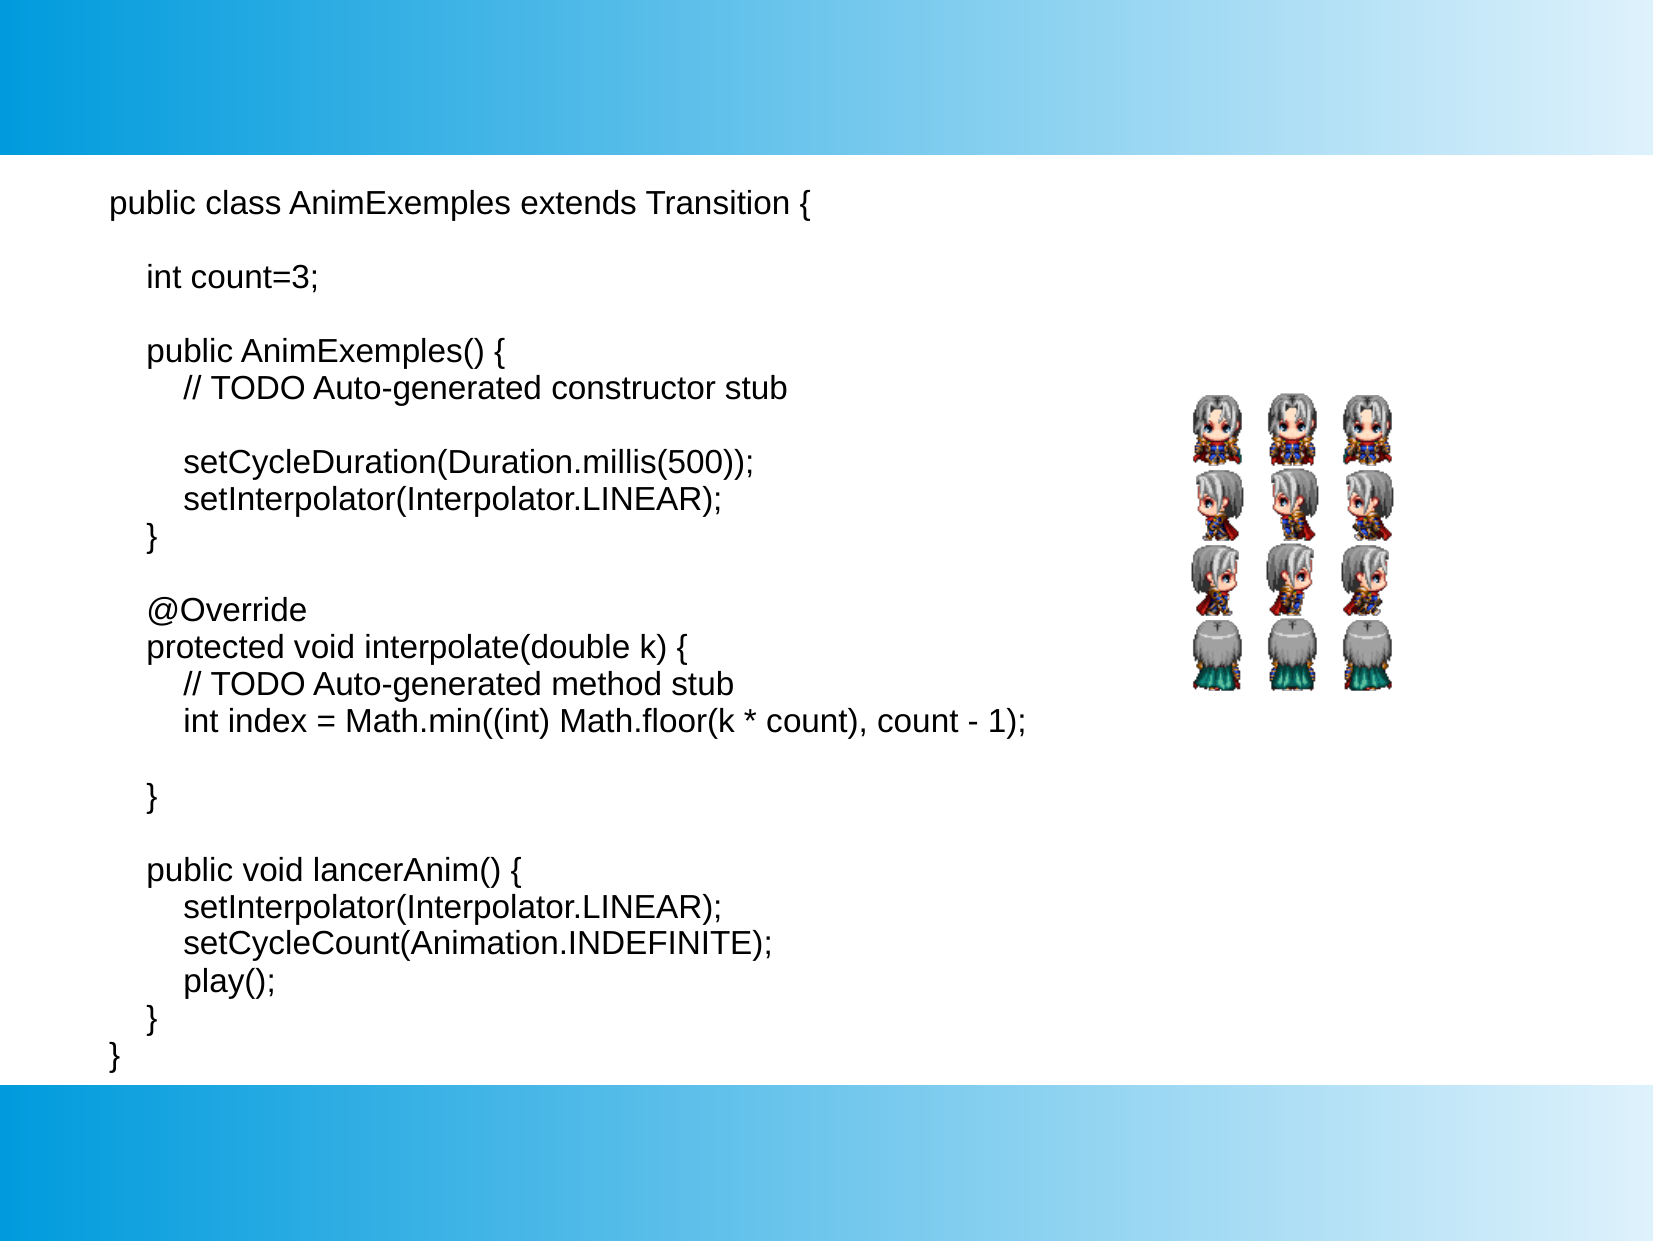

#
public class AnimExemples extends Transition {
 int count=3;
 public AnimExemples() {
 // TODO Auto-generated constructor stub
 setCycleDuration(Duration.millis(500));
 setInterpolator(Interpolator.LINEAR);
 }
 @Override
 protected void interpolate(double k) {
 // TODO Auto-generated method stub
 int index = Math.min((int) Math.floor(k * count), count - 1);
 }
 public void lancerAnim() {
 setInterpolator(Interpolator.LINEAR);
 setCycleCount(Animation.INDEFINITE);
 play();
 }
}